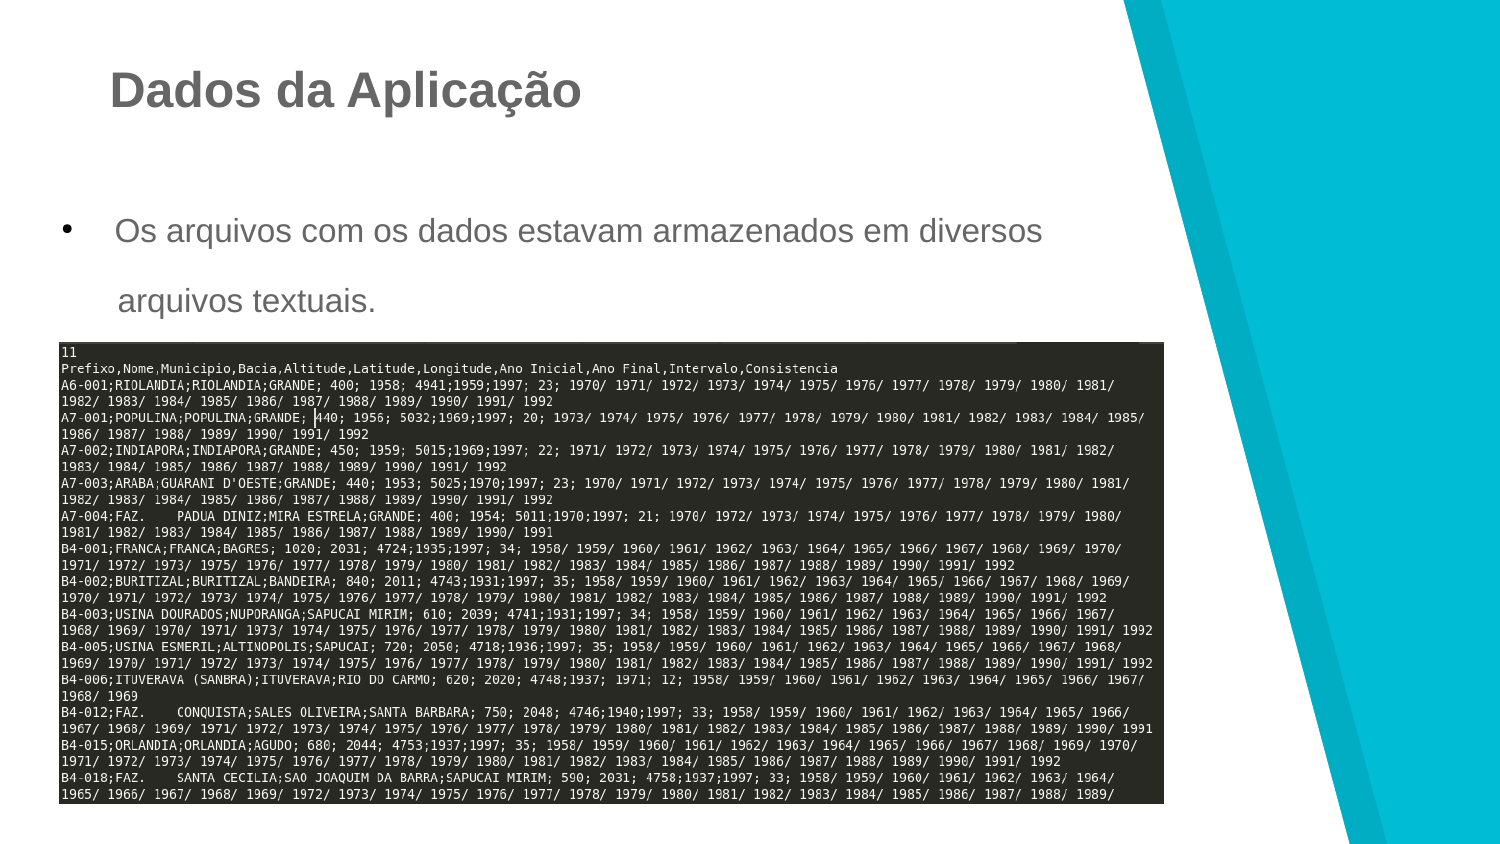

# Dados da Aplicação
Os arquivos com os dados estavam armazenados em diversos
 arquivos textuais.